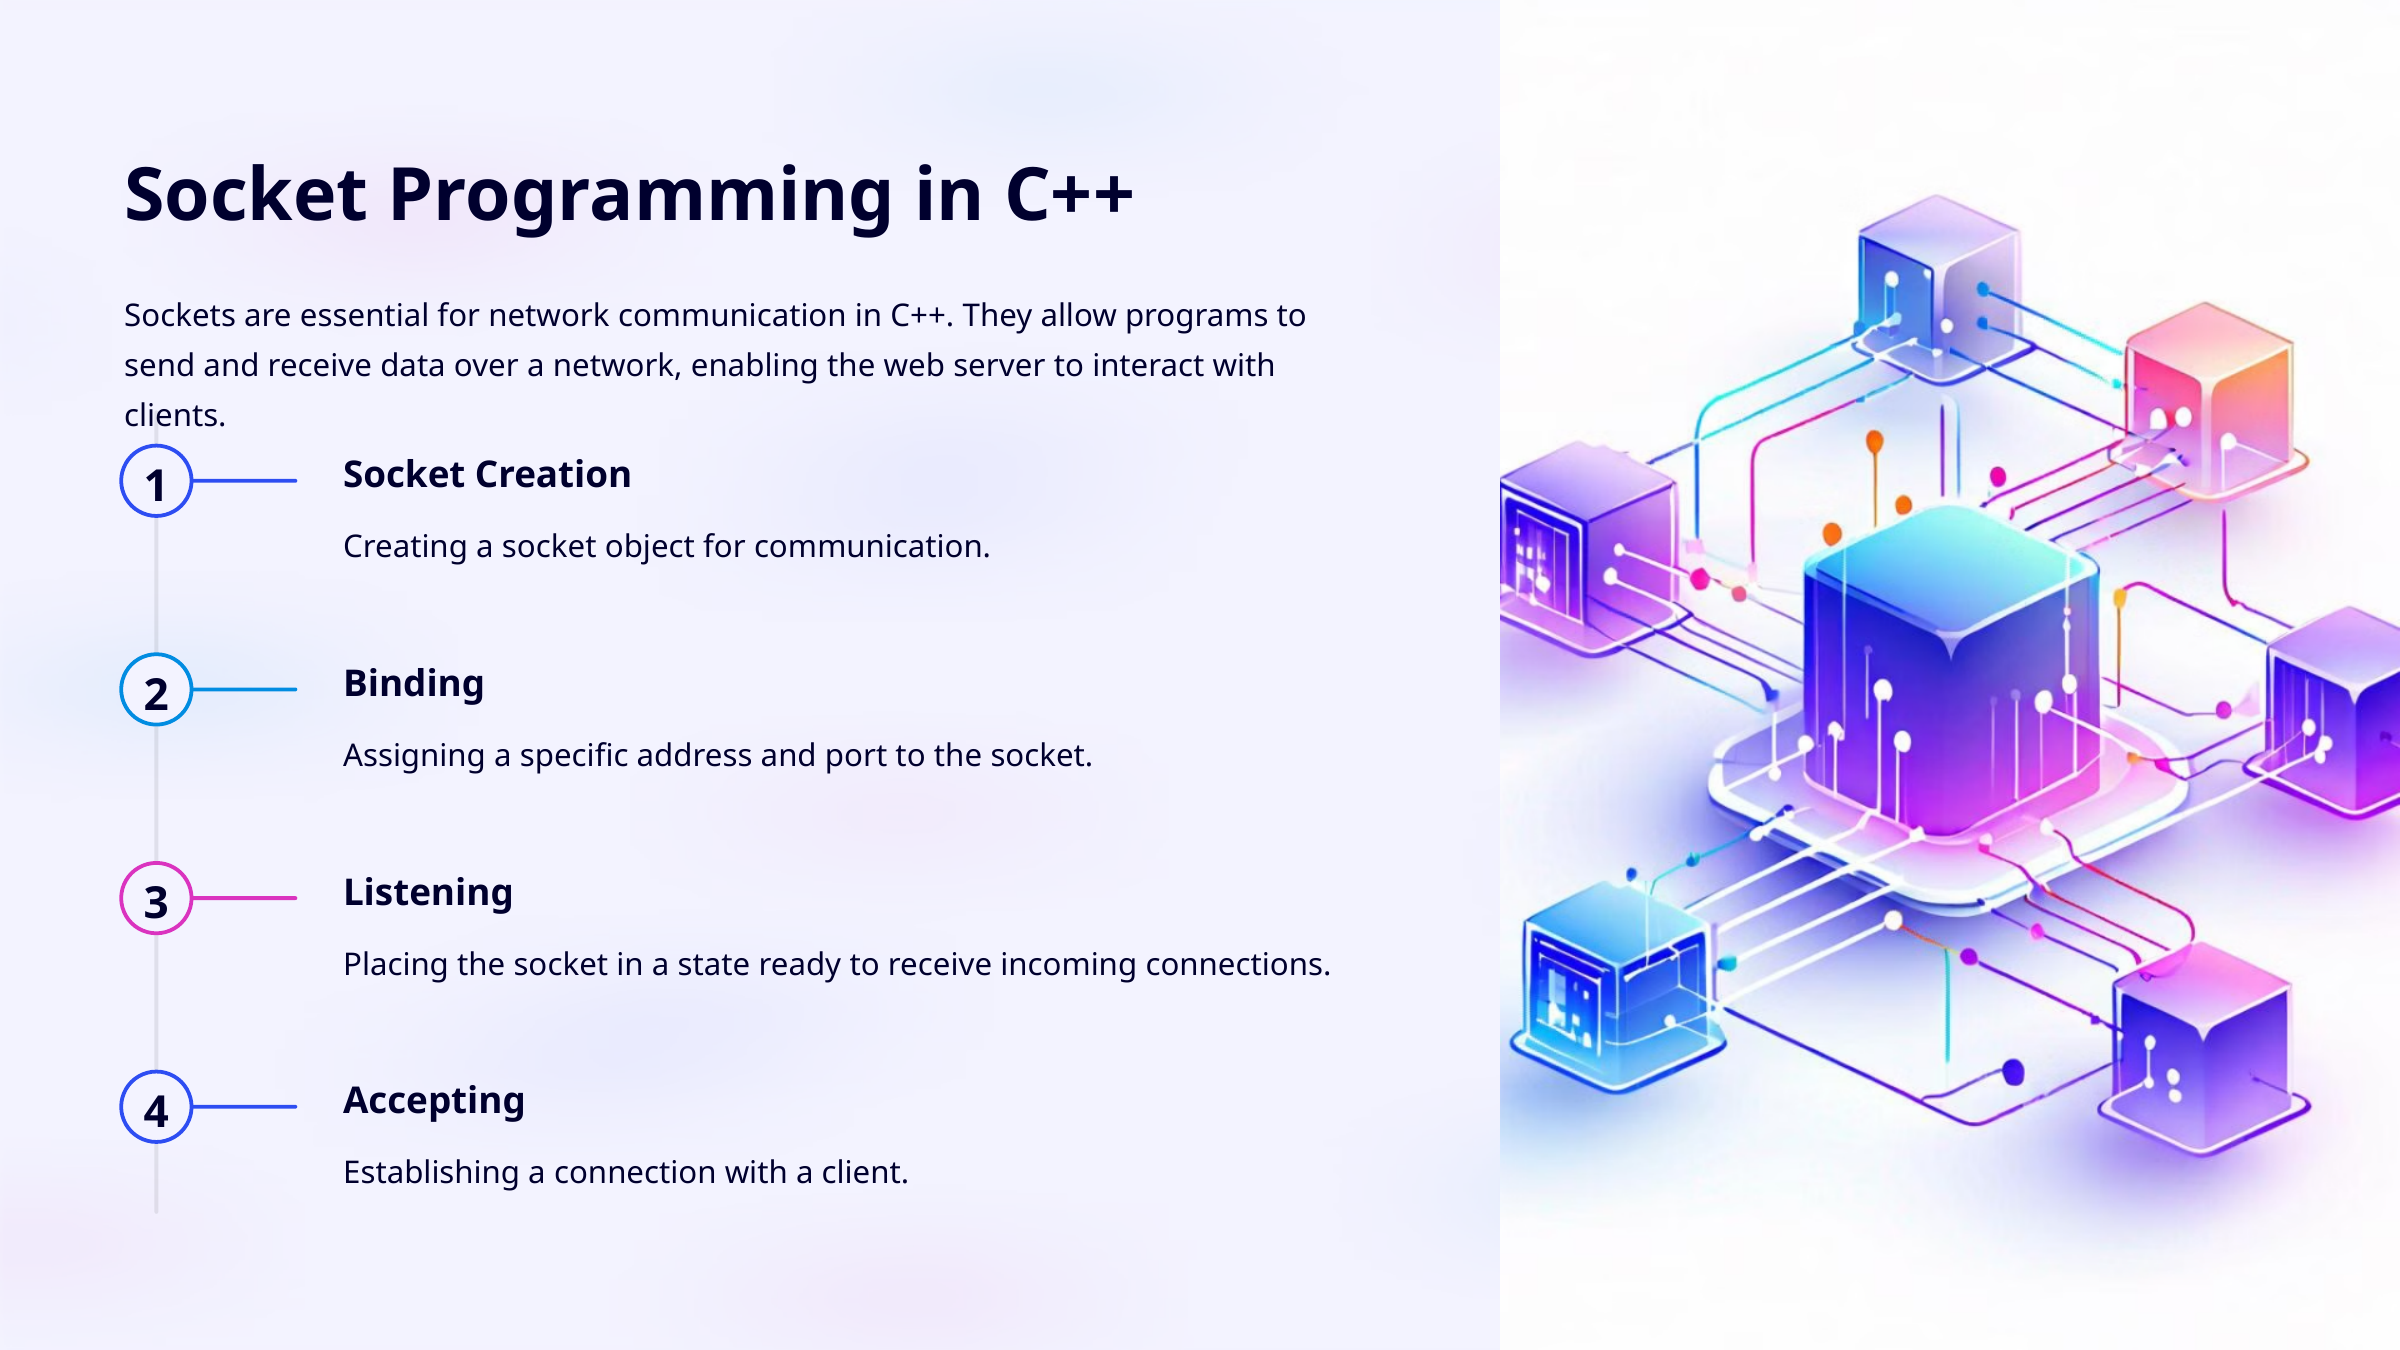

Socket Programming in C++
Sockets are essential for network communication in C++. They allow programs to send and receive data over a network, enabling the web server to interact with clients.
Socket Creation
1
Creating a socket object for communication.
Binding
2
Assigning a specific address and port to the socket.
Listening
3
Placing the socket in a state ready to receive incoming connections.
Accepting
4
Establishing a connection with a client.